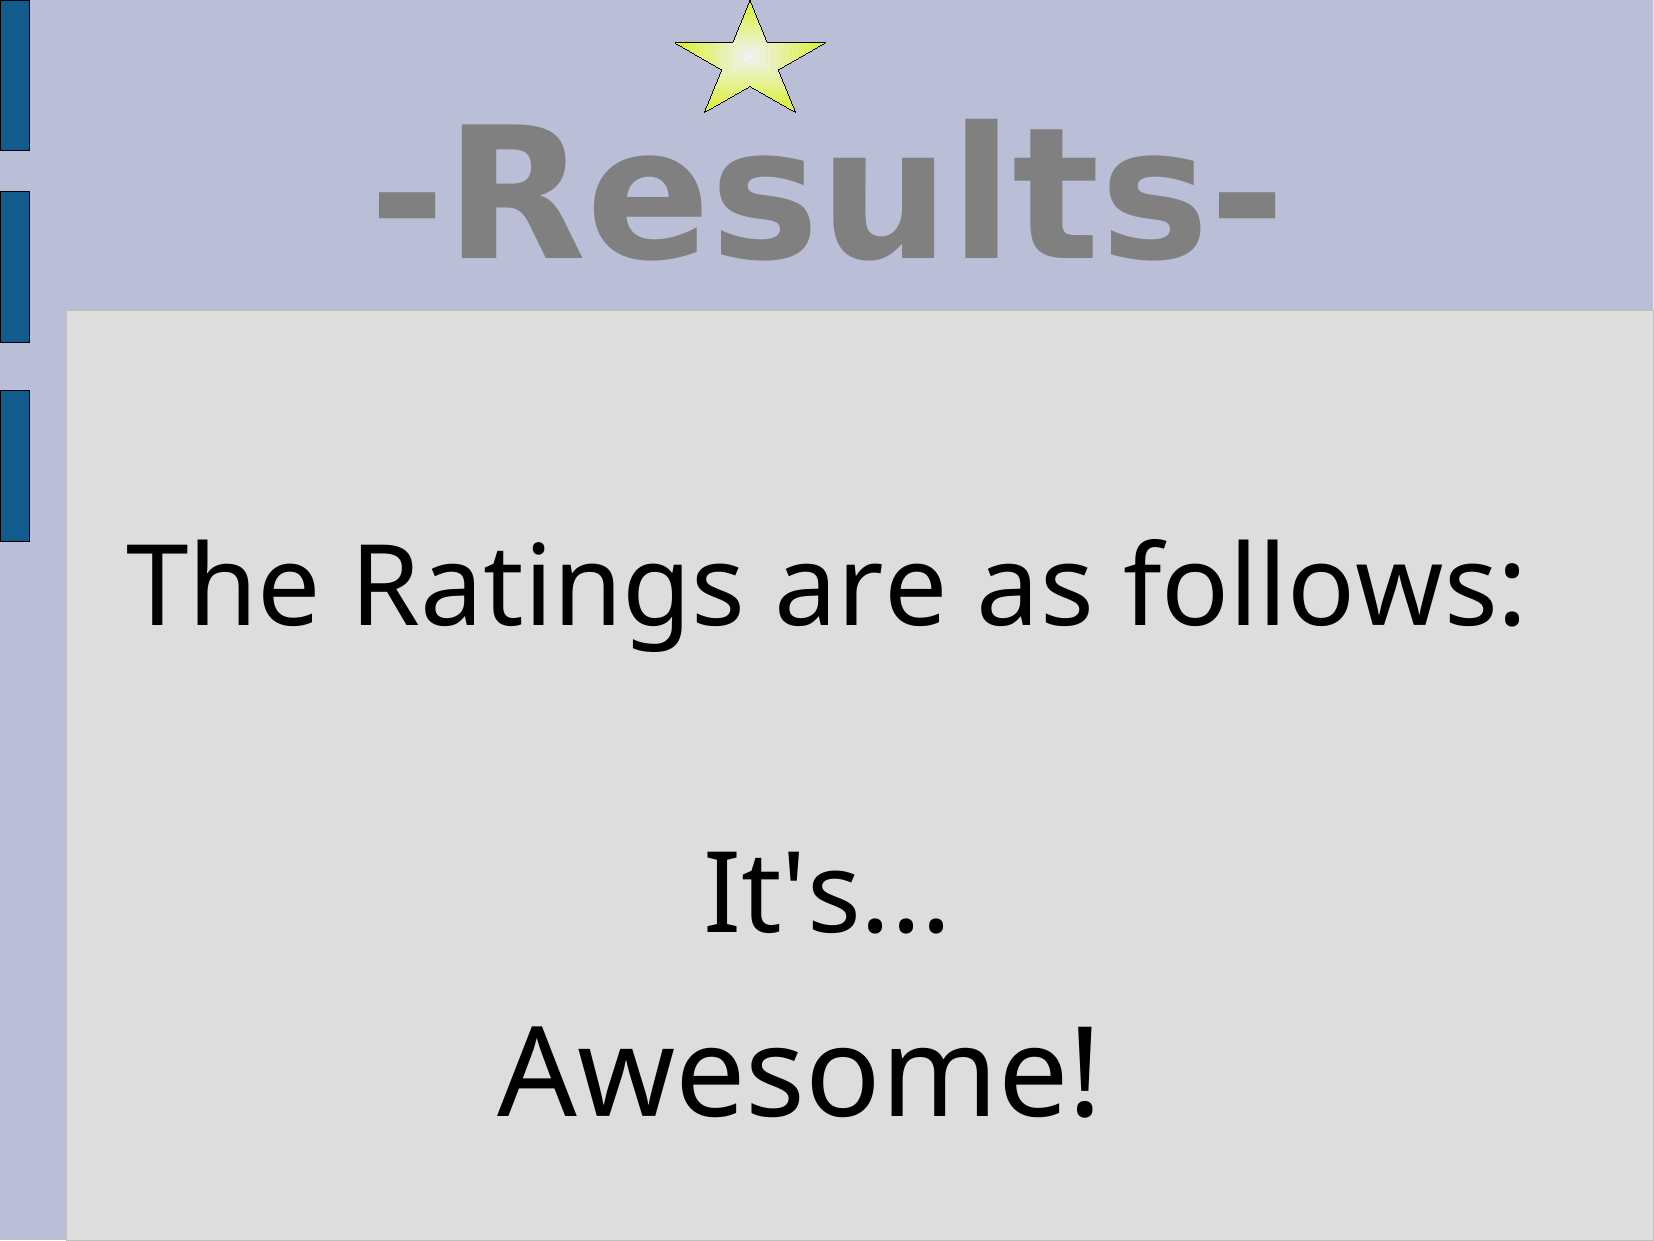

# -Results-
The Ratings are as follows:
It's...
 Awesome!